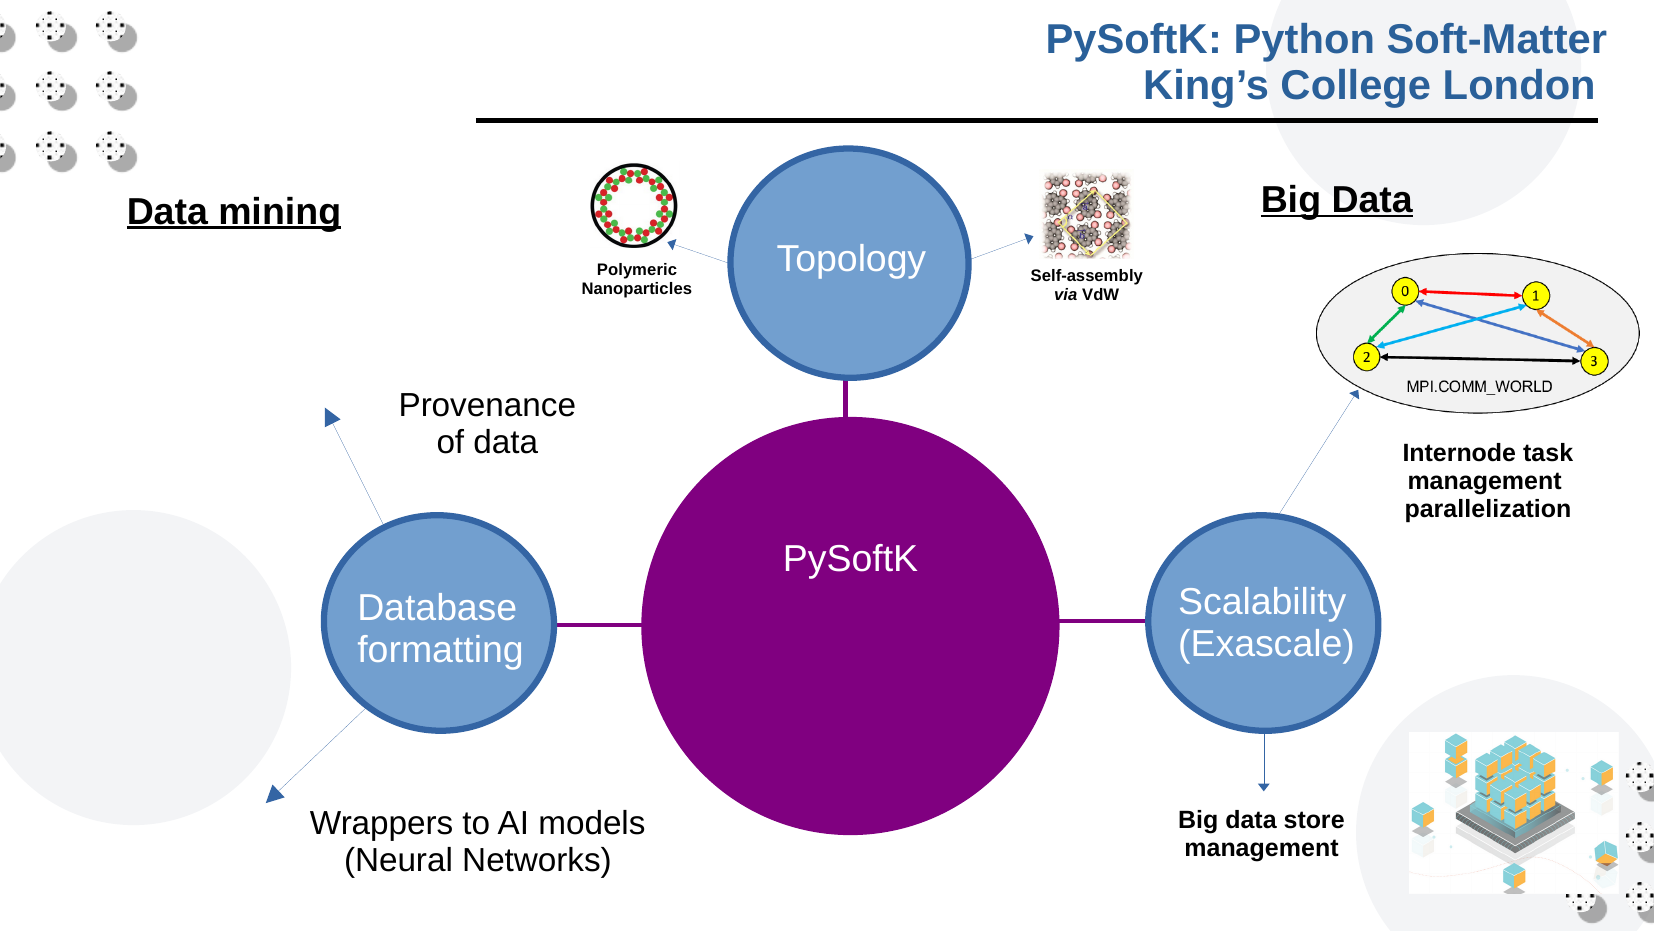

PySoftK: Python Soft-Matter King’s College London
Polymeric
Nanoparticles
Self-assembly
via VdW
Big Data
Data mining
Topology
Provenance
of data
Internode task
management
parallelization
PySoftK
Scalability
(Exascale)
Database
formatting
Wrappers to AI models
(Neural Networks)
Big data store
management